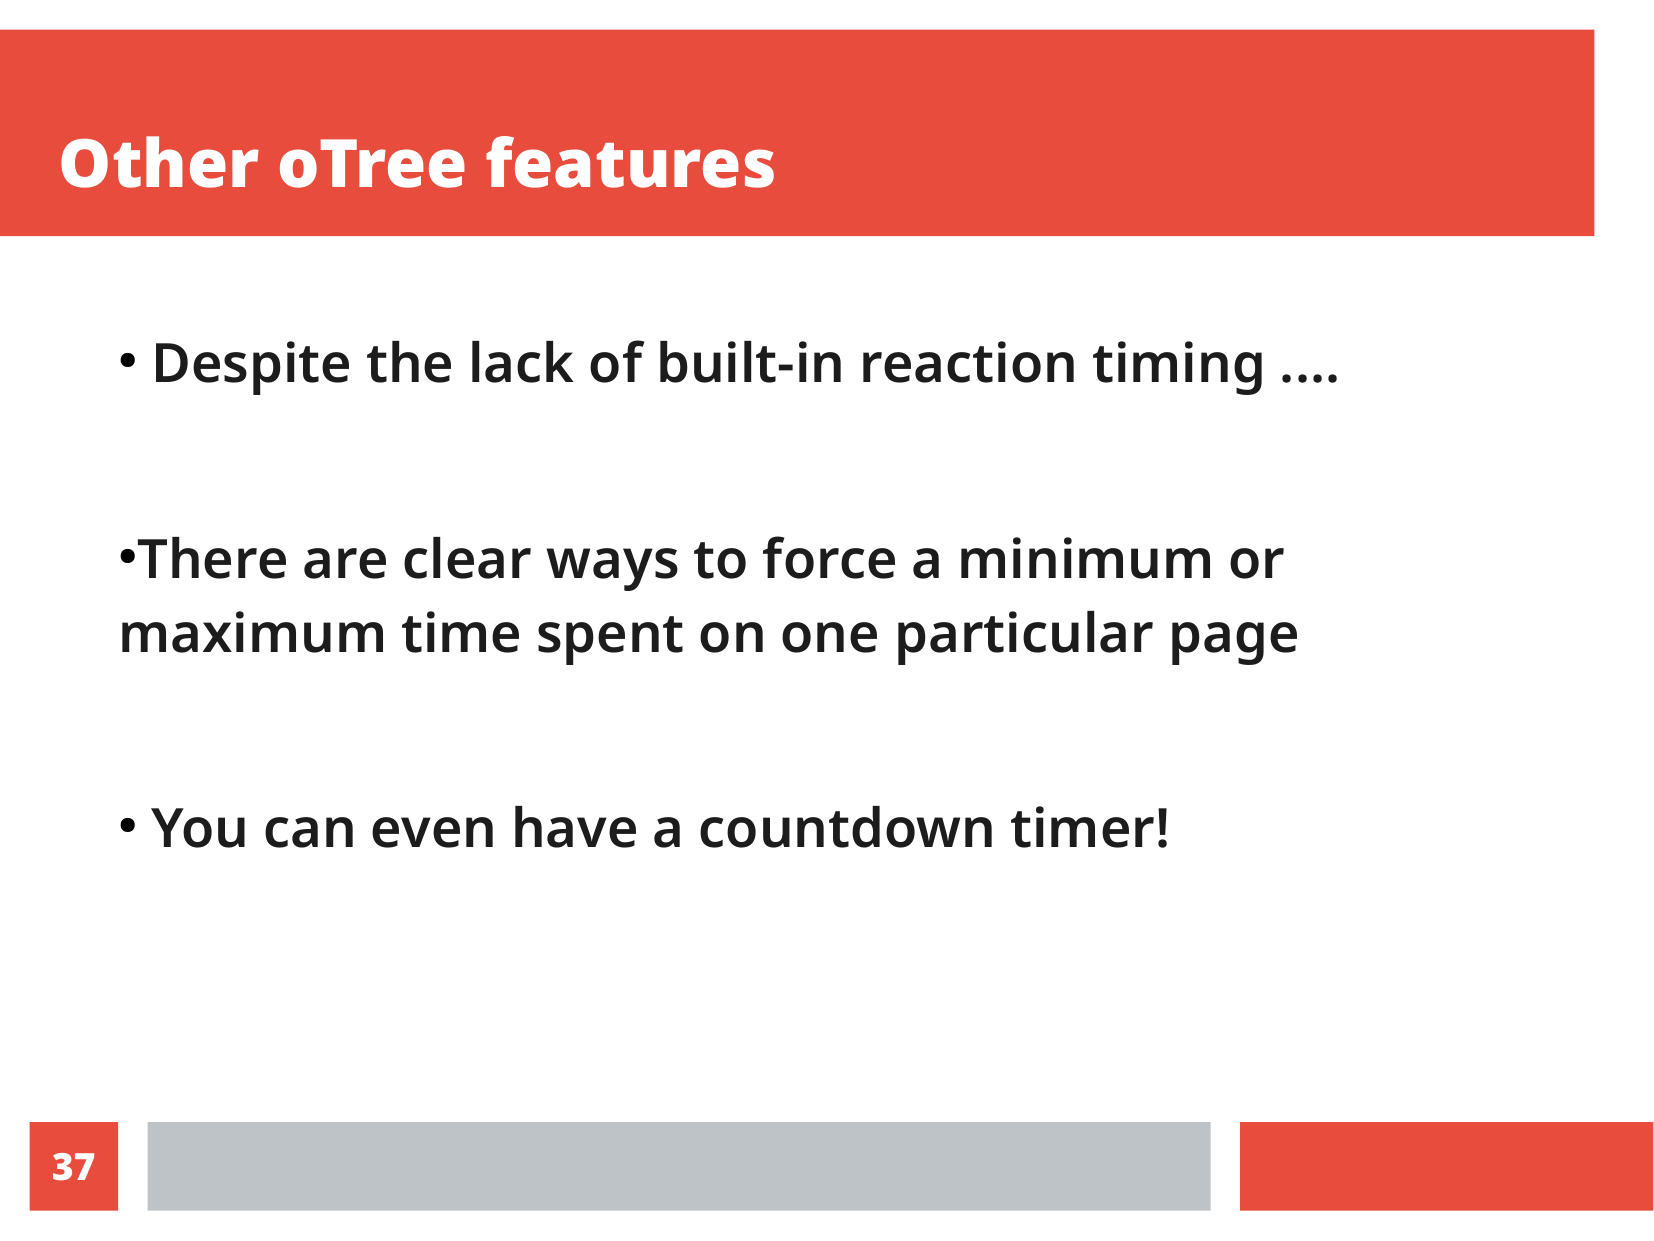

# Other oTree features
 Despite the lack of built-in reaction timing ....
There are clear ways to force a minimum or maximum time spent on one particular page
 You can even have a countdown timer!
37